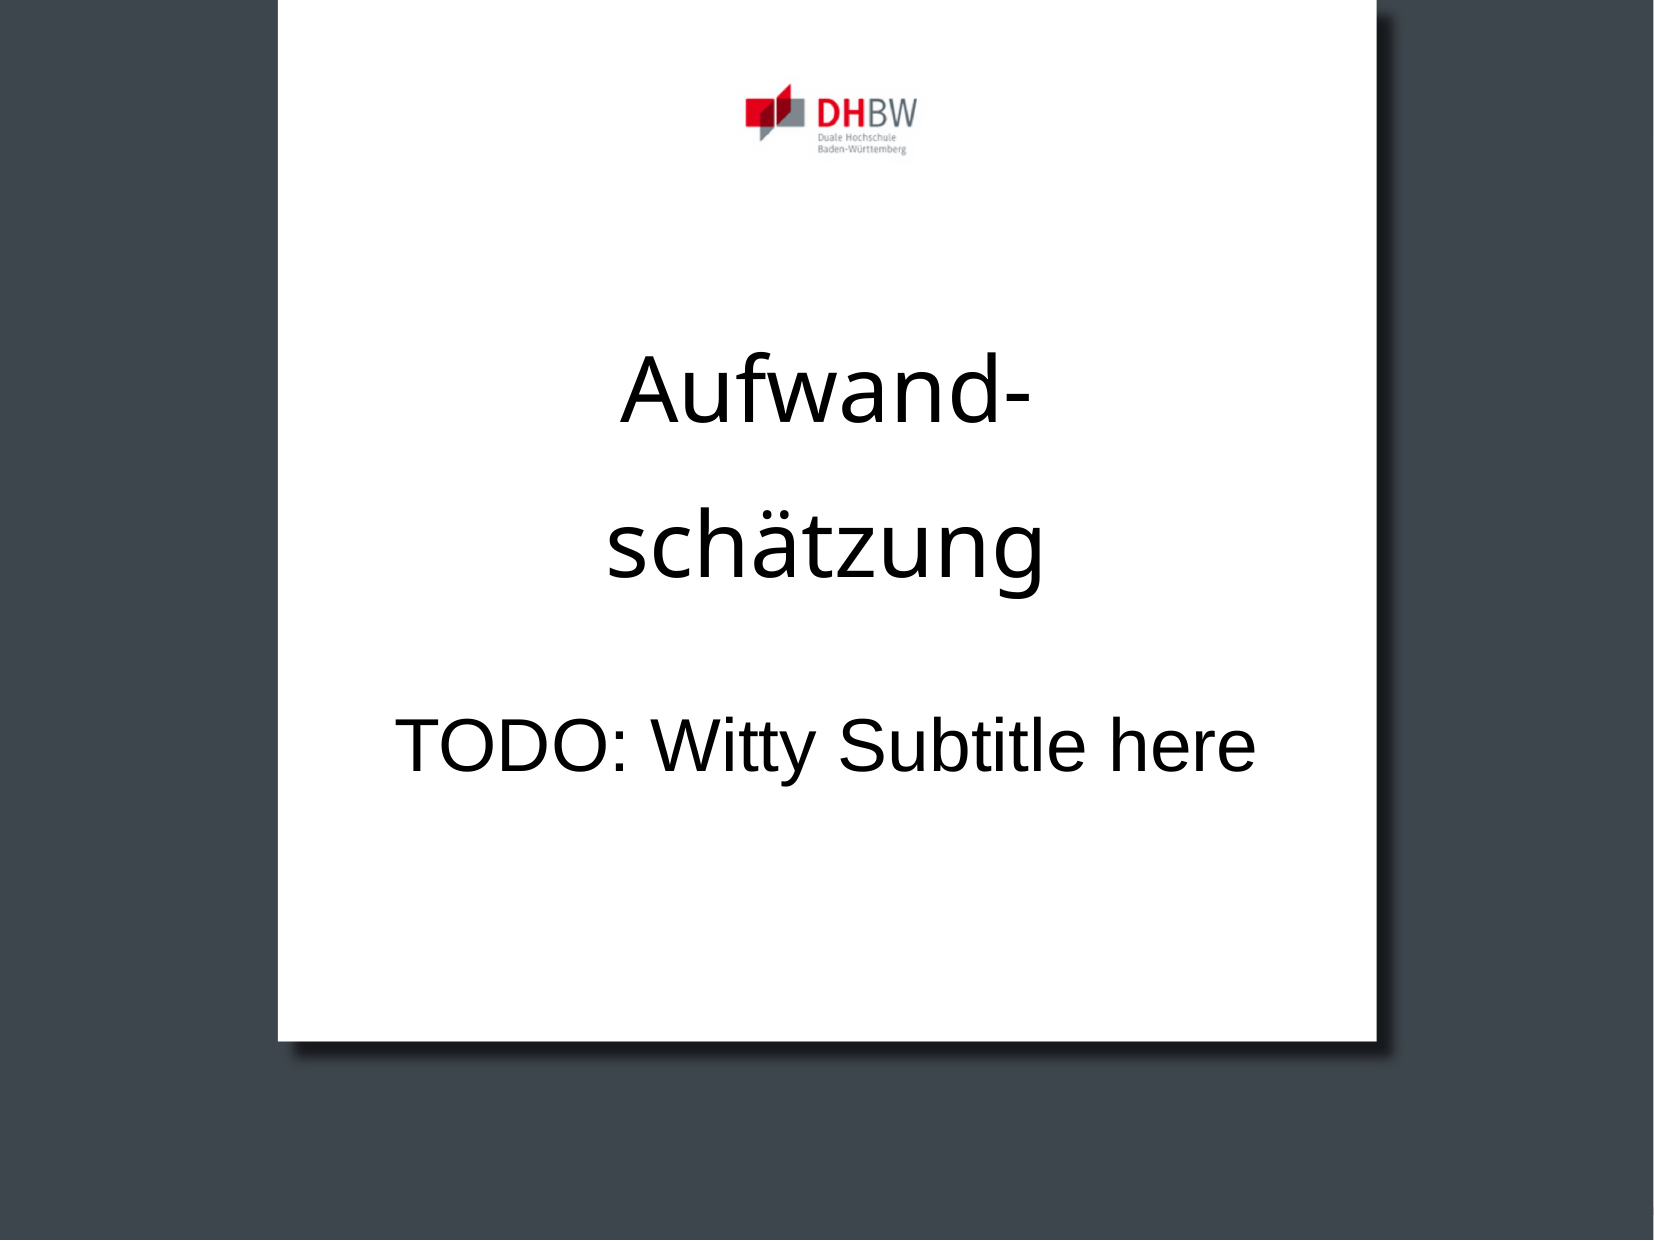

# Aufwand-
schätzung
TODO: Witty Subtitle here